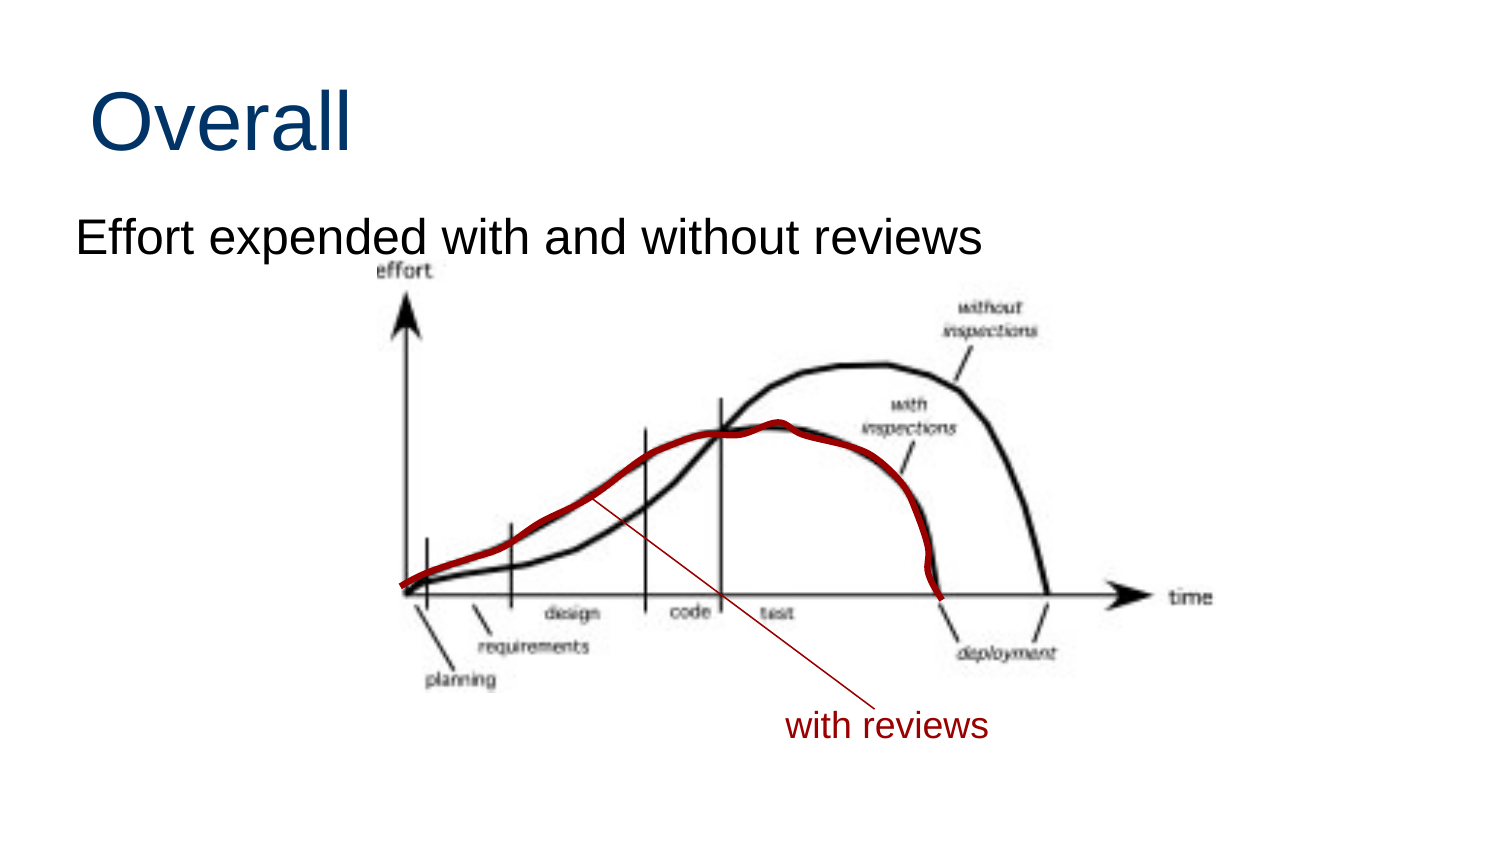

# Overall
Effort expended with and without reviews
with reviews